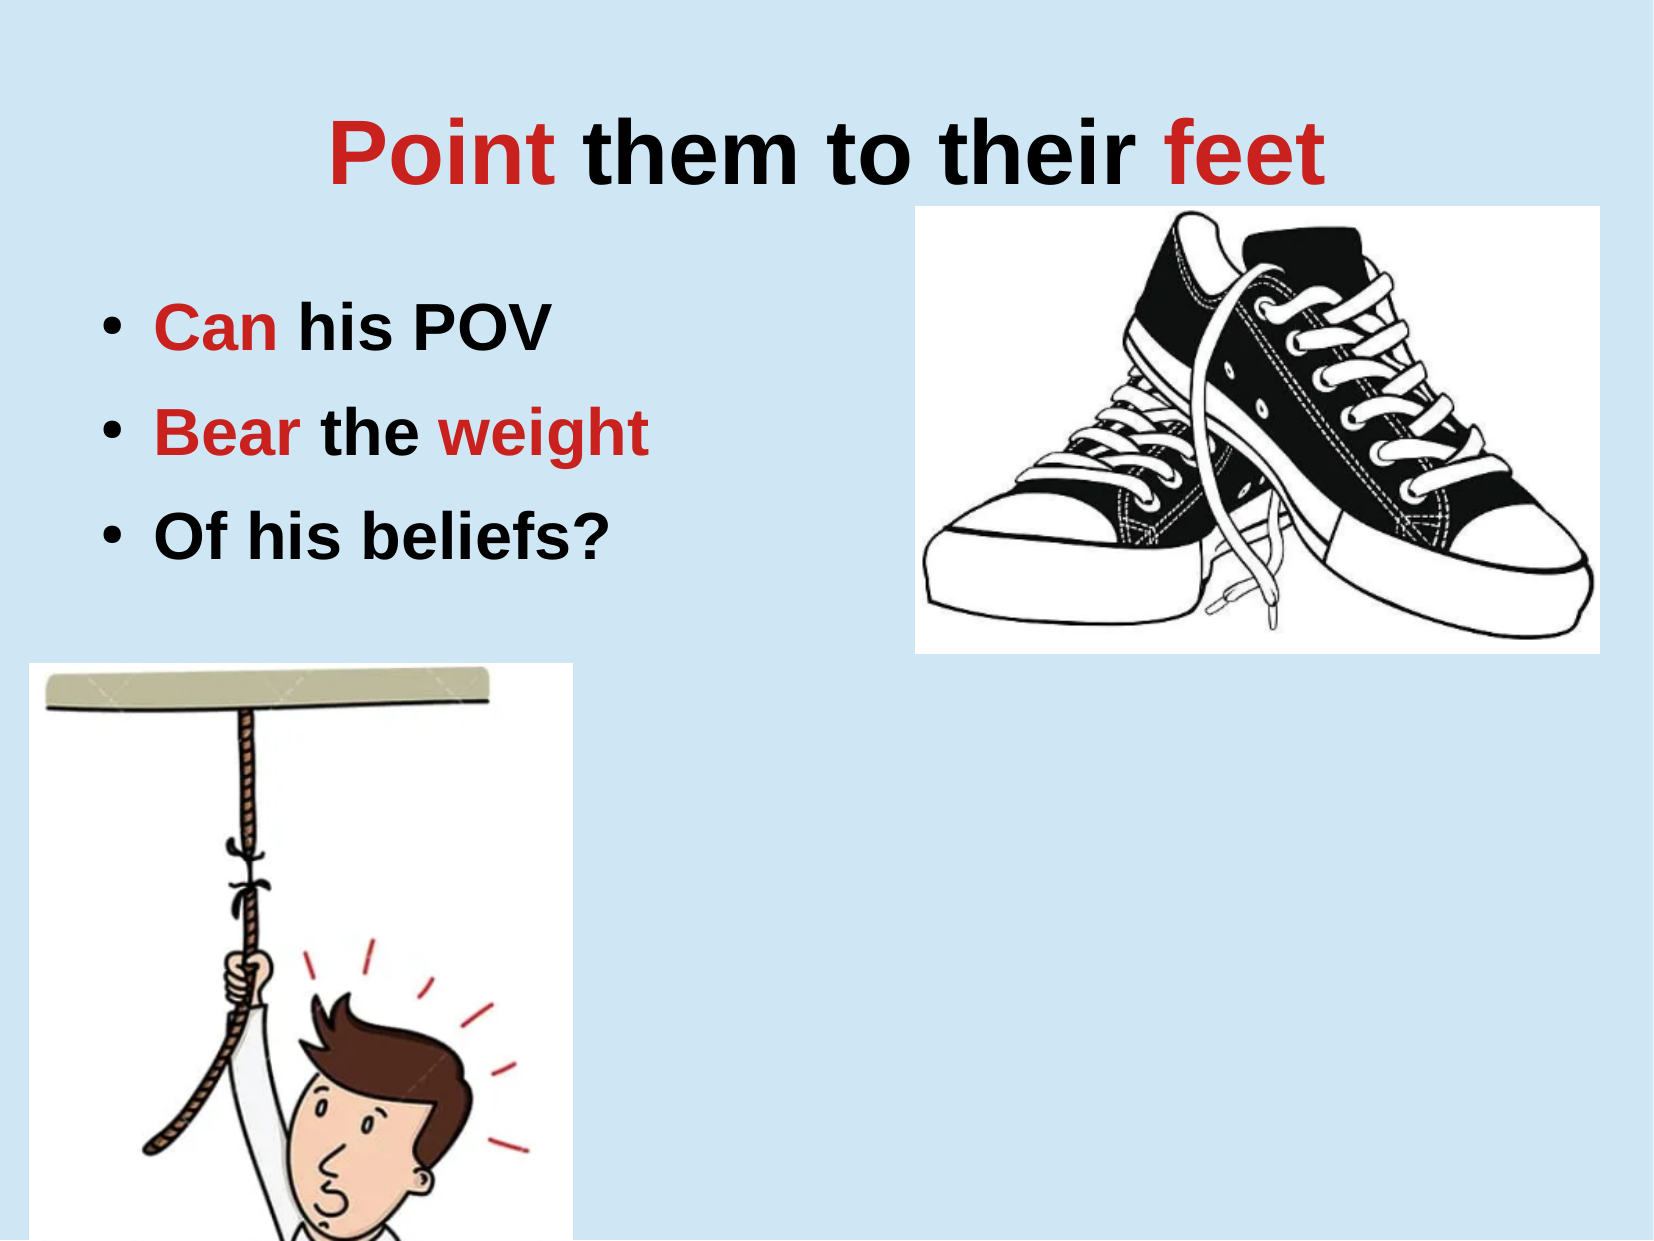

# Point them to their feet
Can his POV
Bear the weight
Of his beliefs?